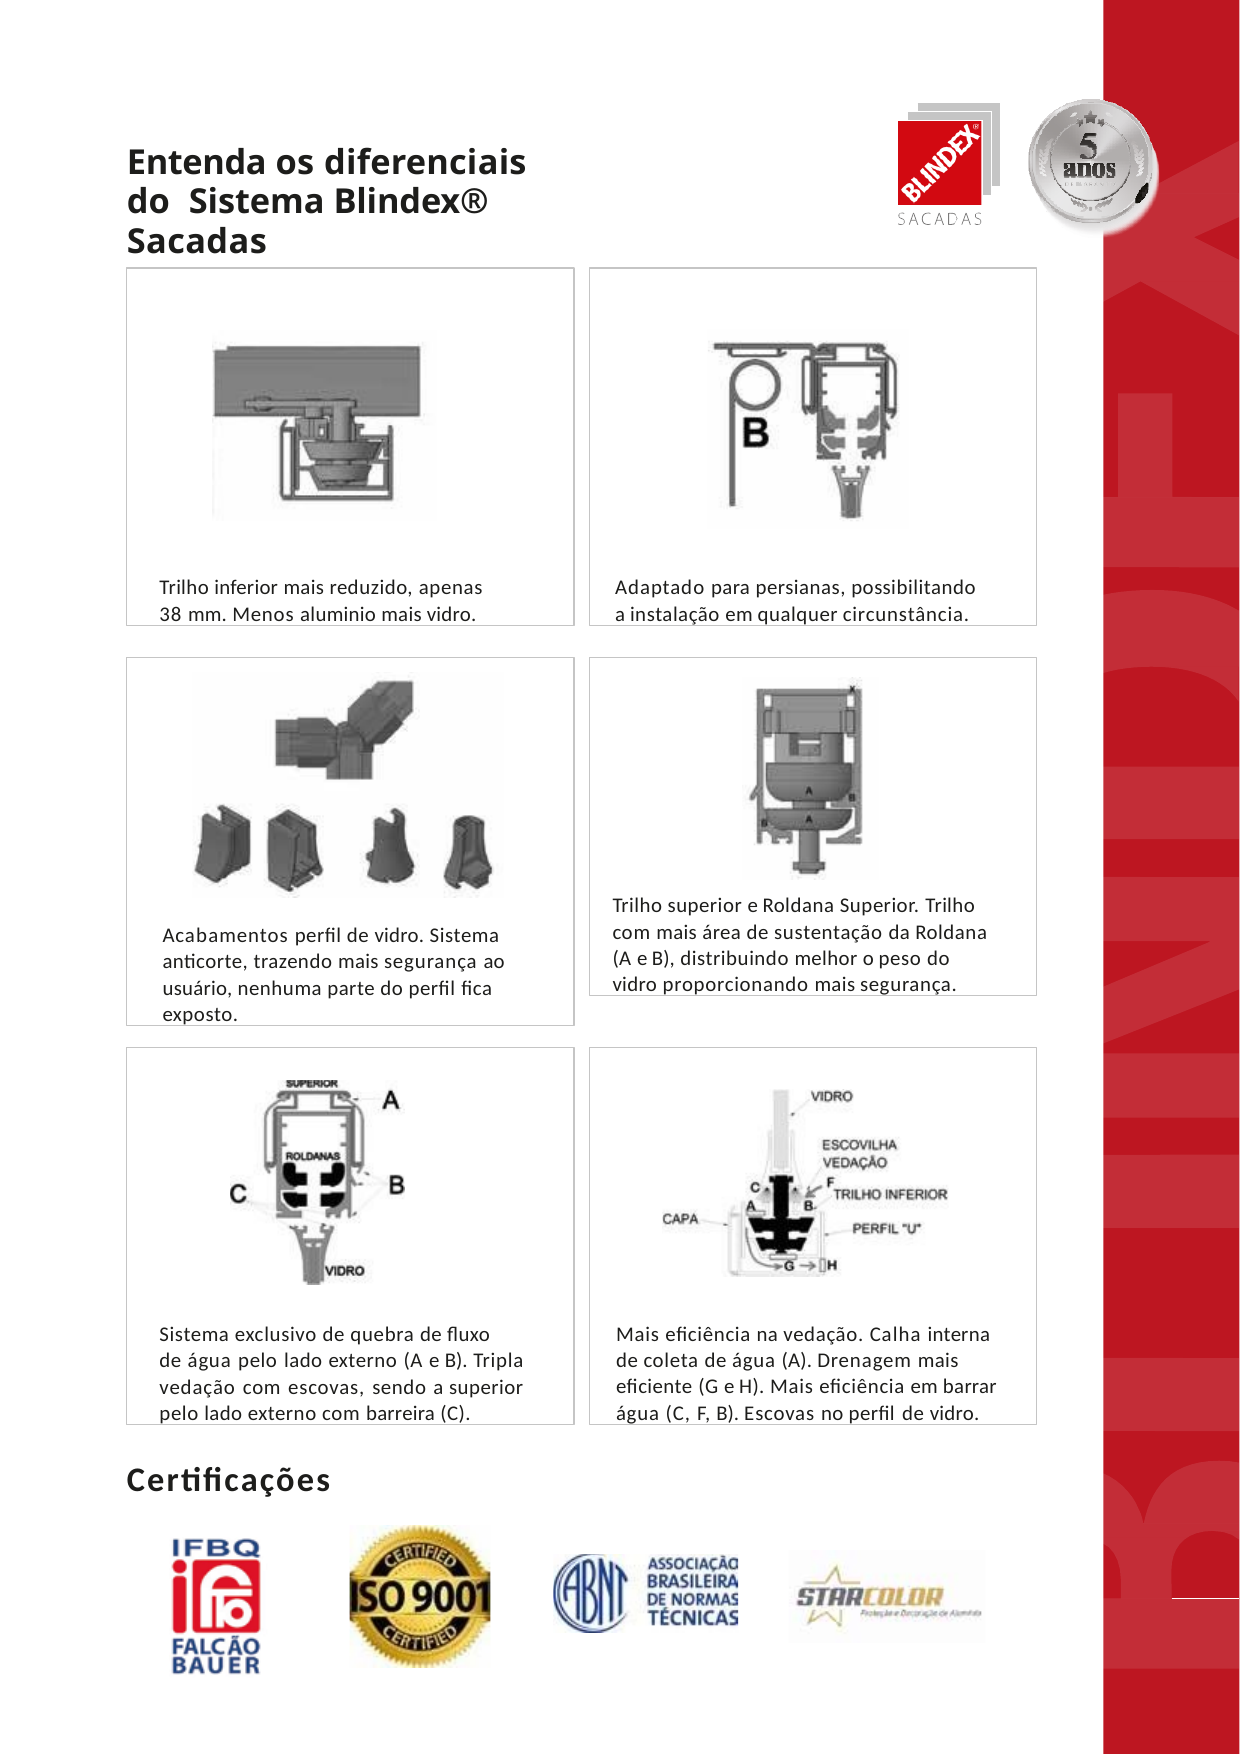

Entenda os diferenciais do Sistema Blindex® Sacadas
Trilho inferior mais reduzido, apenas 38 mm. Menos aluminio mais vidro.
Adaptado para persianas, possibilitando a instalação em qualquer circunstância.
Acabamentos perfil de vidro. Sistema anticorte, trazendo mais segurança ao usuário, nenhuma parte do perfil fica exposto.
Trilho superior e Roldana Superior. Trilho com mais área de sustentação da Roldana (A e B), distribuindo melhor o peso do vidro proporcionando mais segurança.
Sistema exclusivo de quebra de fluxo
de água pelo lado externo (A e B). Tripla vedação com escovas, sendo a superior pelo lado externo com barreira (C).
Mais eficiência na vedação. Calha interna de coleta de água (A). Drenagem mais eficiente (G e H). Mais eficiência em barrar água (C, F, B). Escovas no perfil de vidro.
Certificações